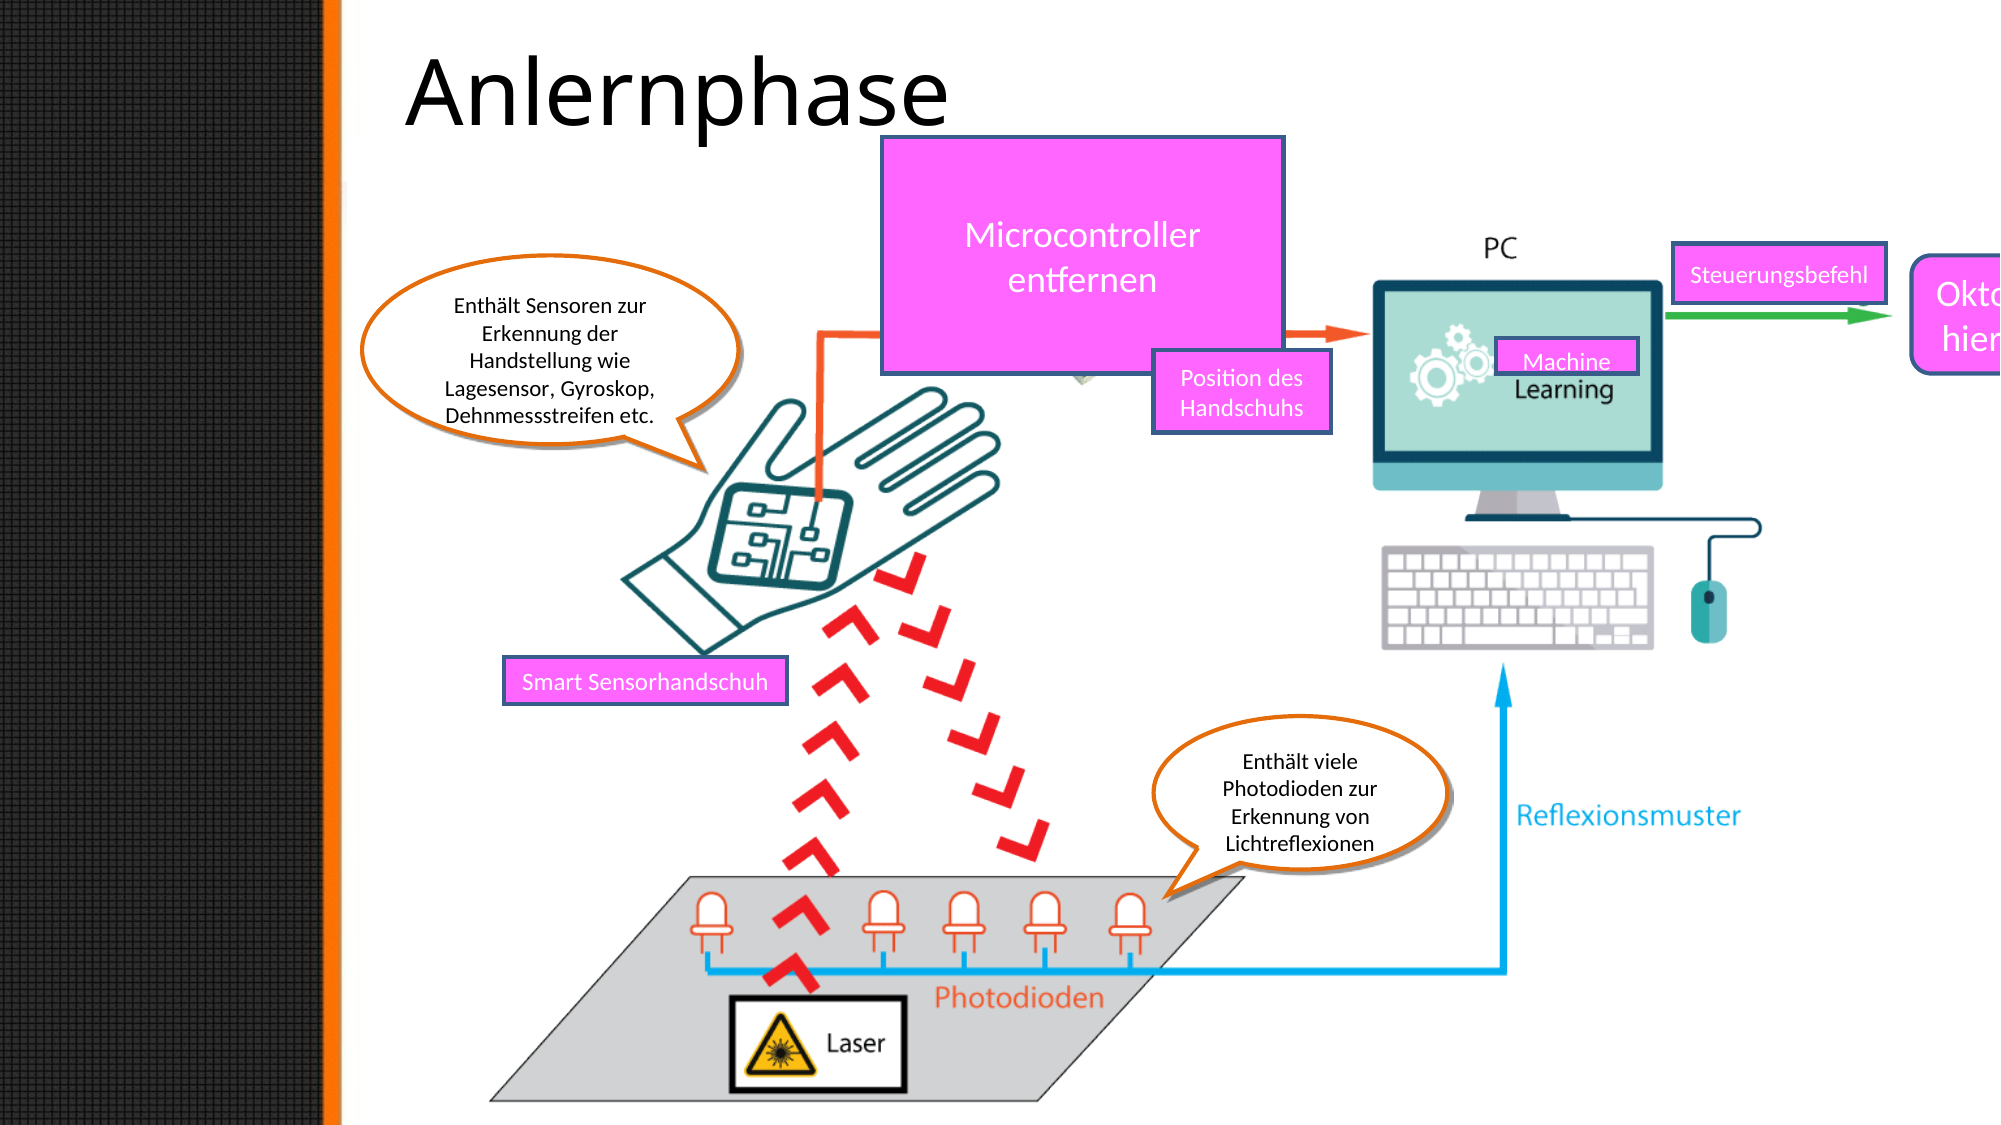

# Anlernphase
Microcontroller entfernen
Steuerungsbefehl
Enthält Sensoren zur Erkennung der Handstellung wie Lagesensor, Gyroskop, Dehnmessstreifen etc.
Oktopus hier hin
Machine
Position des Handschuhs
Smart Sensorhandschuh
Enthält viele Photodioden zur Erkennung von Lichtreflexionen